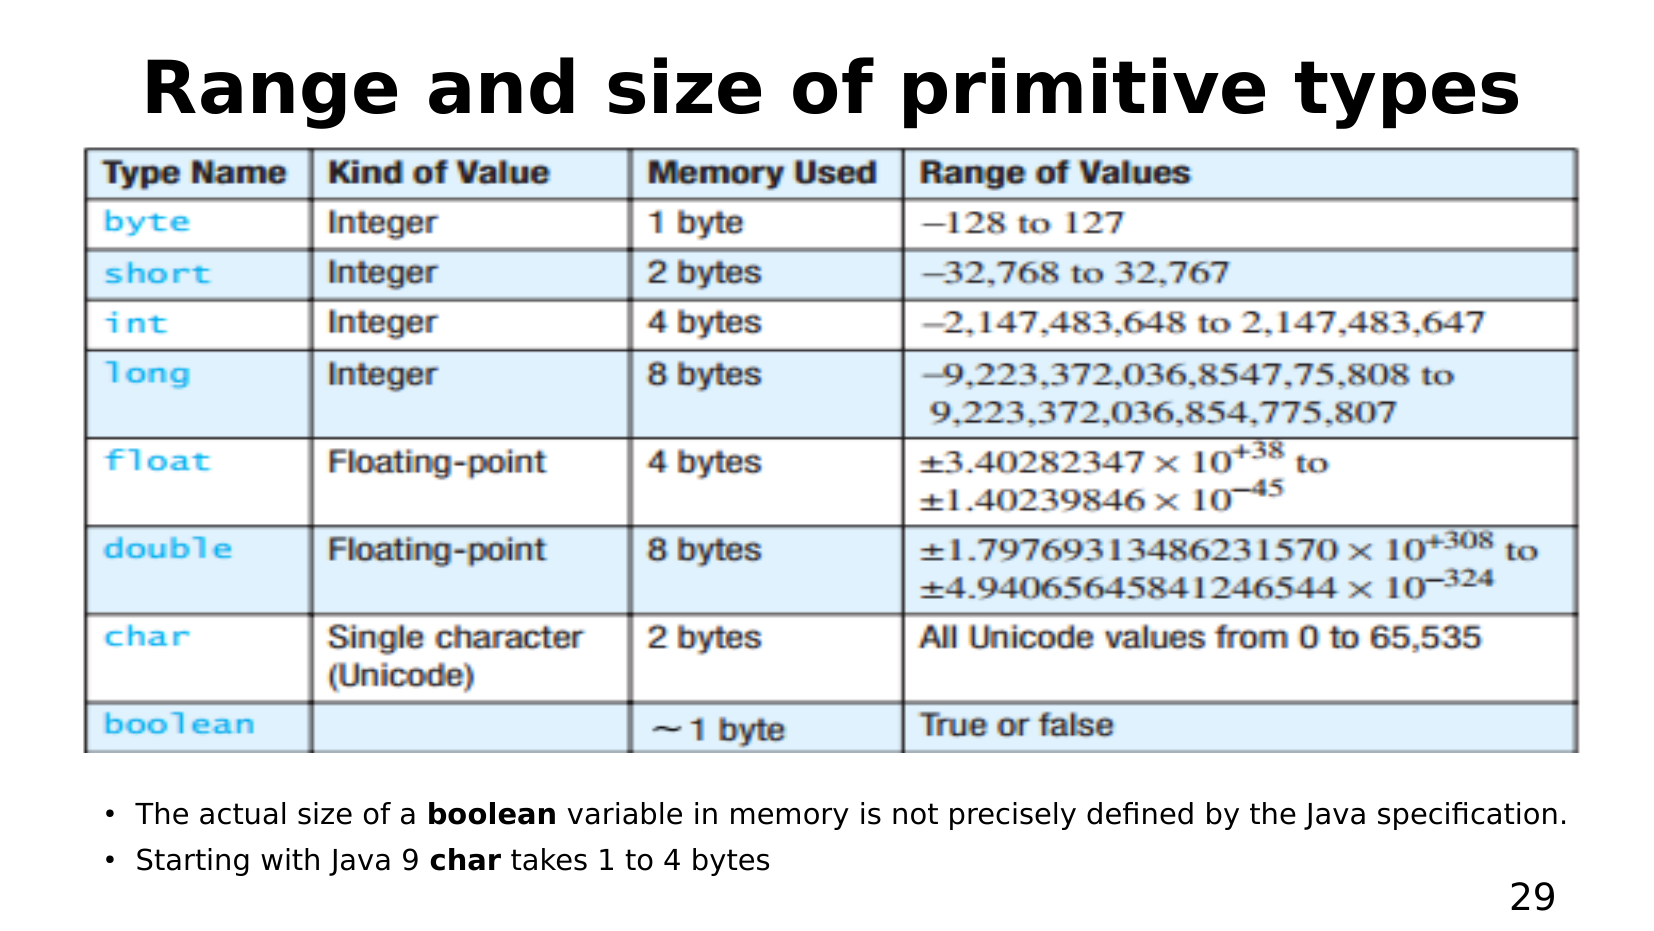

# Range and size of primitive types
The actual size of a boolean variable in memory is not precisely defined by the Java specification.
Starting with Java 9 char takes 1 to 4 bytes